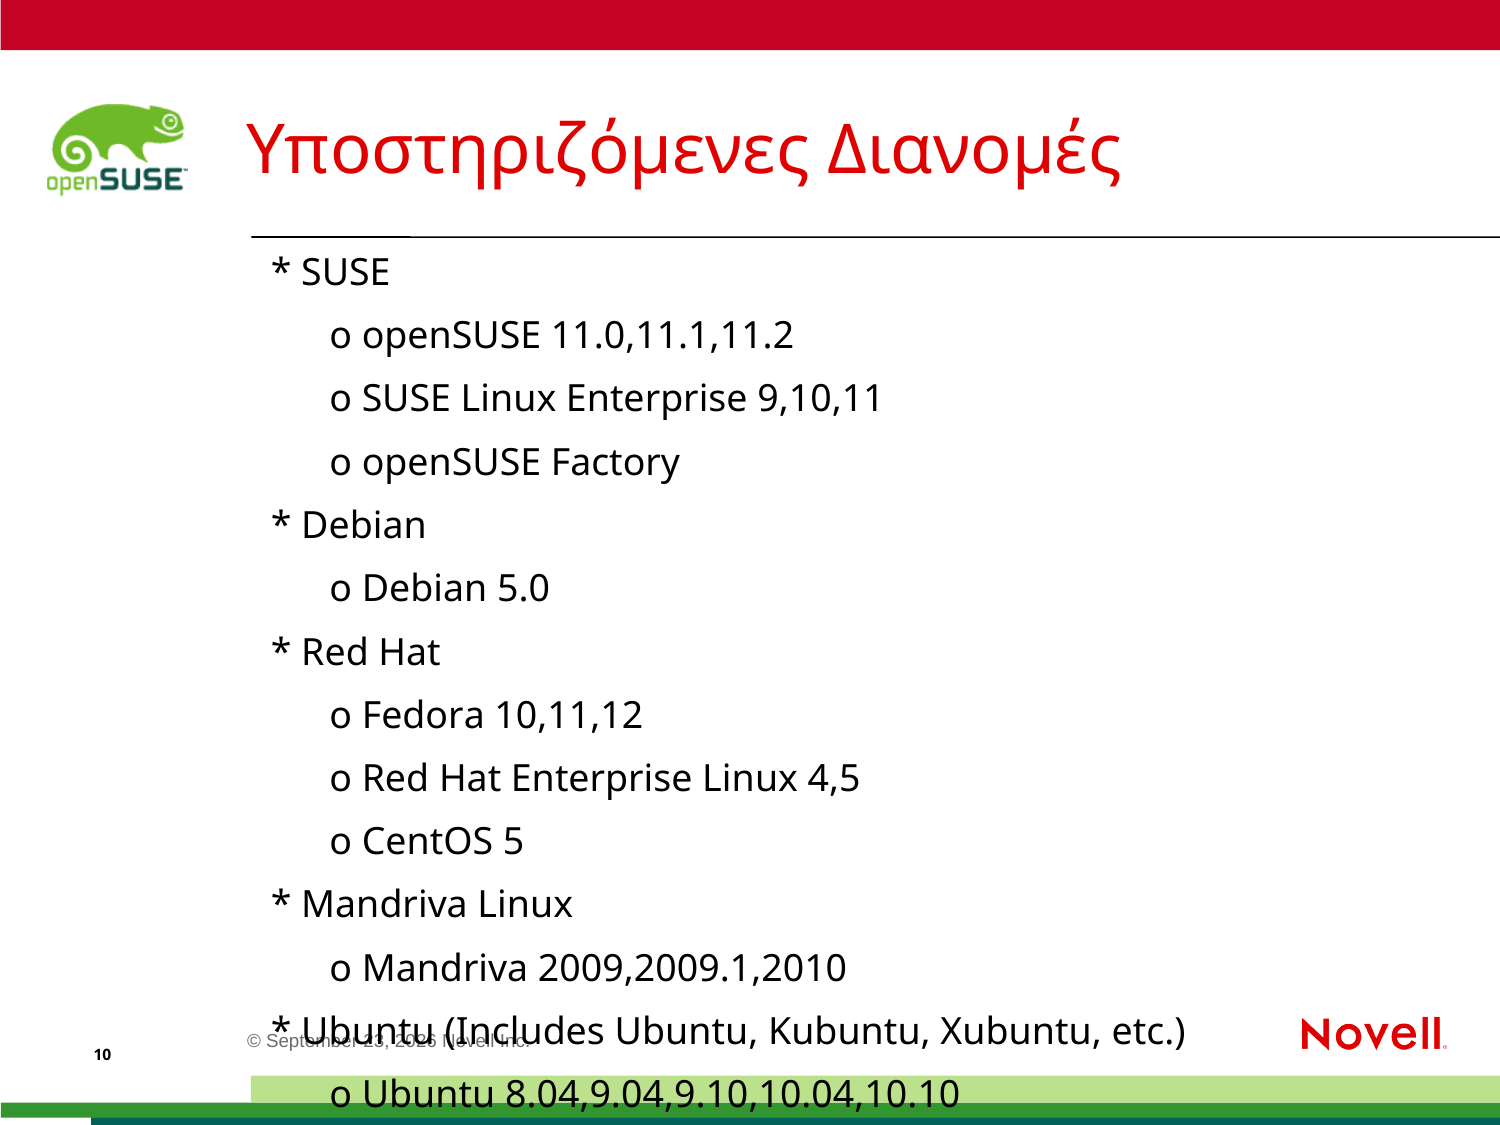

# Υποστηριζόμενες Διανομές
* SUSE
 o openSUSE 11.0,11.1,11.2
 o SUSE Linux Enterprise 9,10,11
 o openSUSE Factory
* Debian
 o Debian 5.0
* Red Hat
 o Fedora 10,11,12
 o Red Hat Enterprise Linux 4,5
 o CentOS 5
* Mandriva Linux
 o Mandriva 2009,2009.1,2010
* Ubuntu (Includes Ubuntu, Kubuntu, Xubuntu, etc.)
 o Ubuntu 8.04,9.04,9.10,10.04,10.10